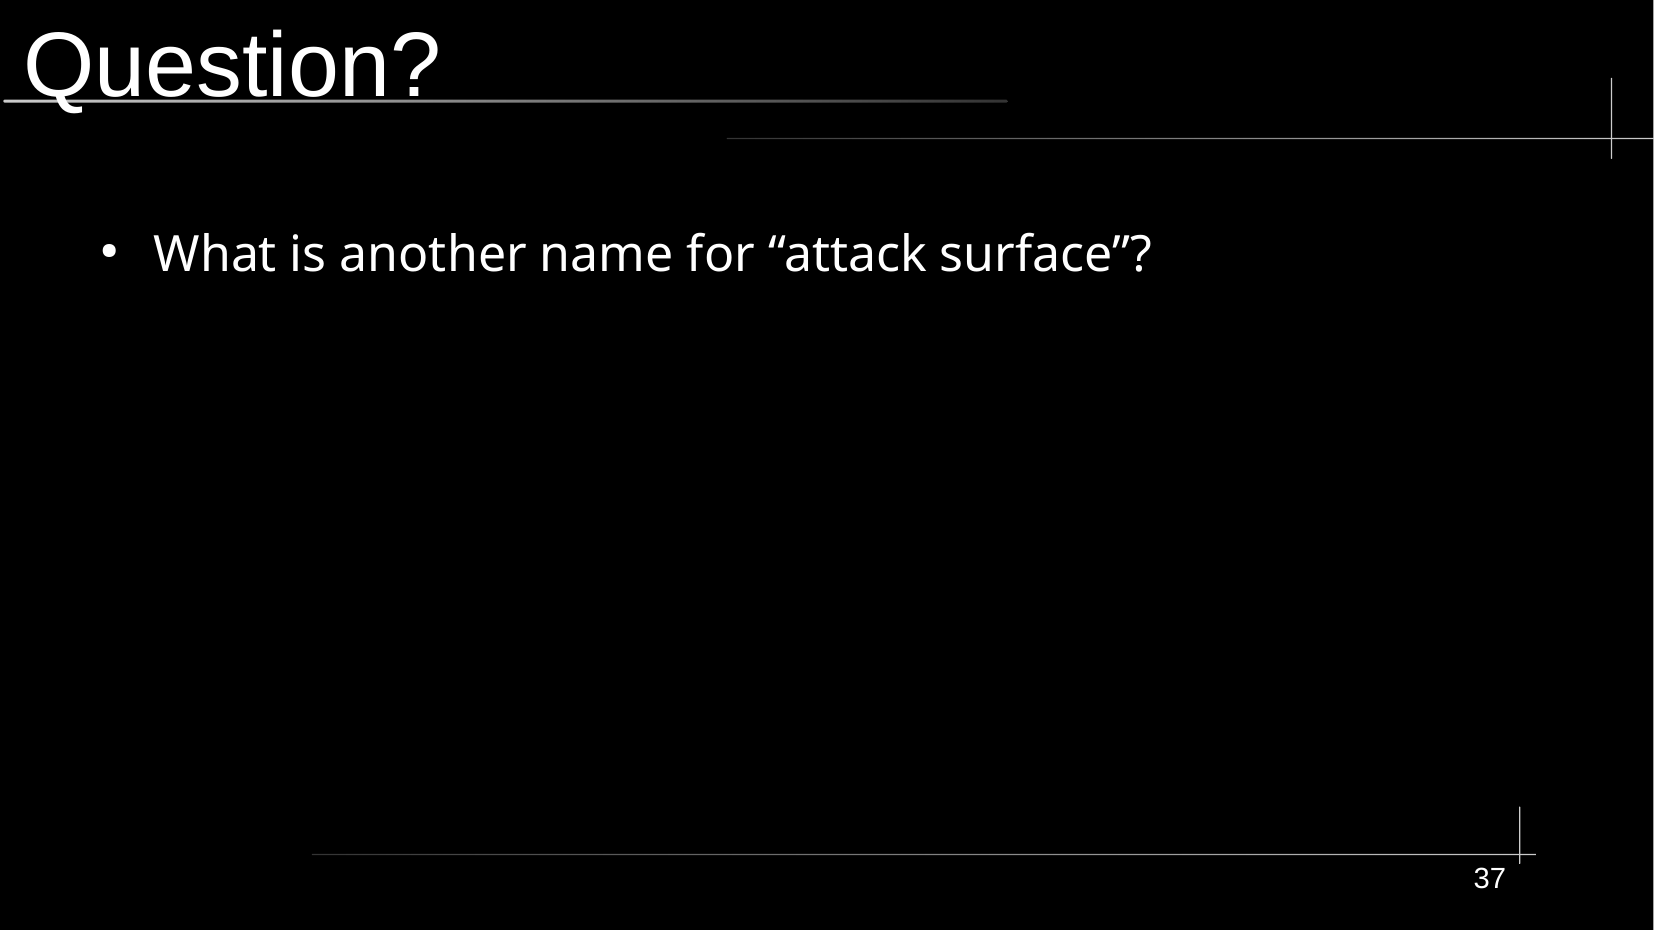

# Question?
What is another name for “attack surface”?
37